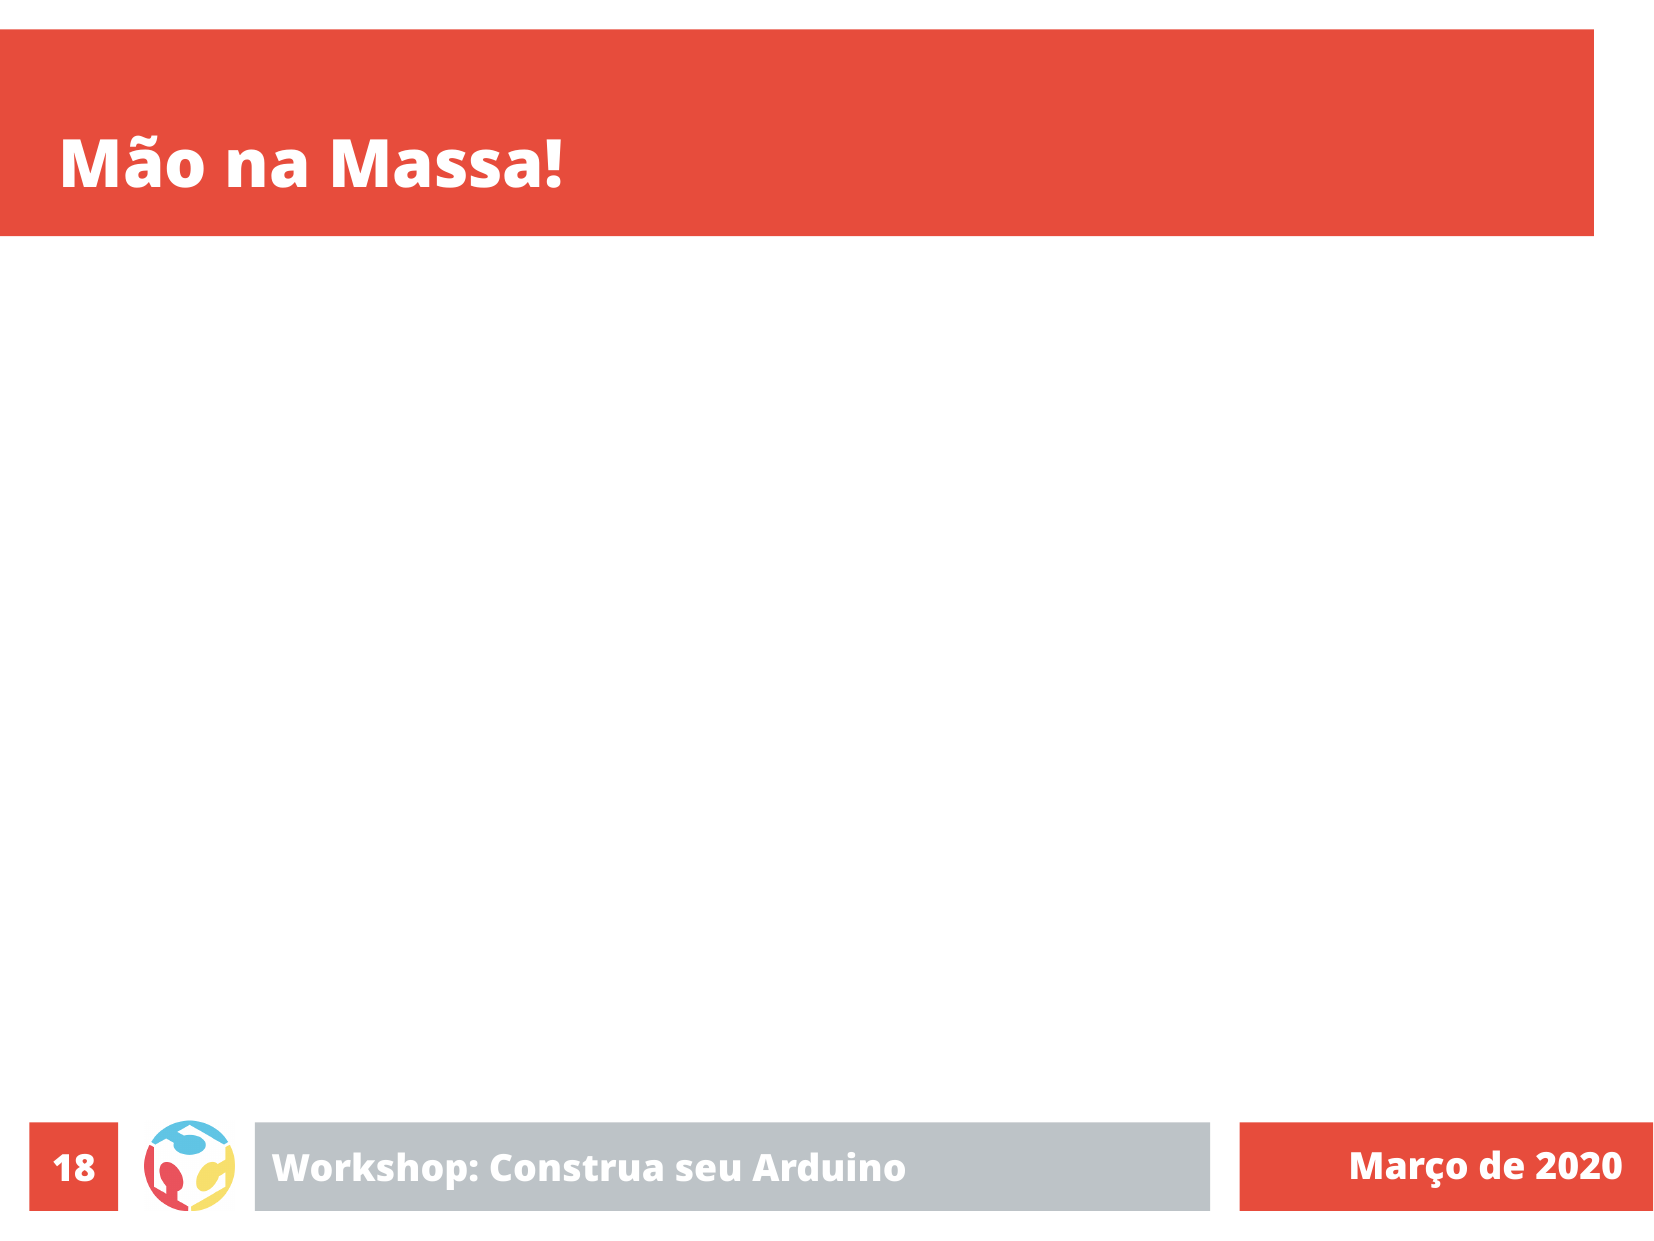

# Mão na Massa!
18
Workshop: Construa seu Arduino
Março de 2020